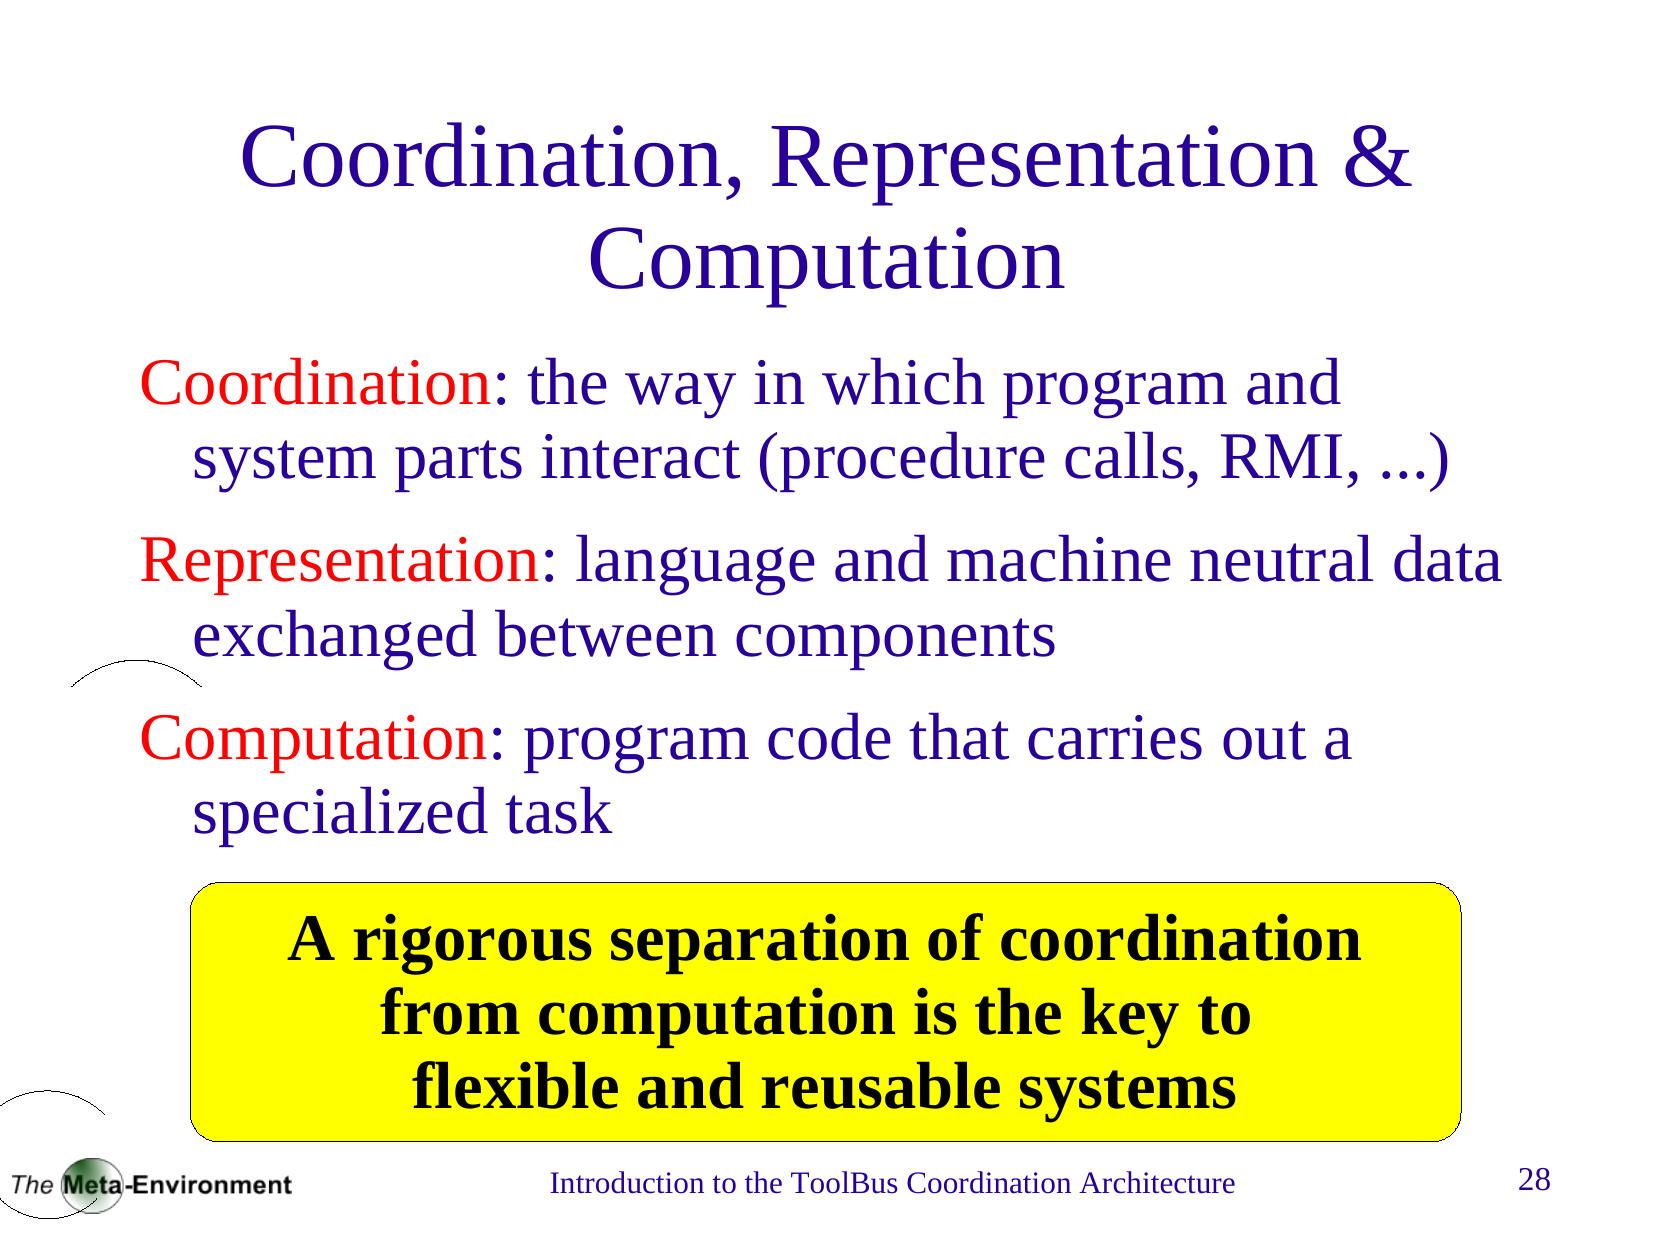

# Coordination, Representation & Computation
Coordination: the way in which program and system parts interact (procedure calls, RMI, ...)
Representation: language and machine neutral data exchanged between components
Computation: program code that carries out a specialized task
A rigorous separation of coordination
from computation is the key to
flexible and reusable systems